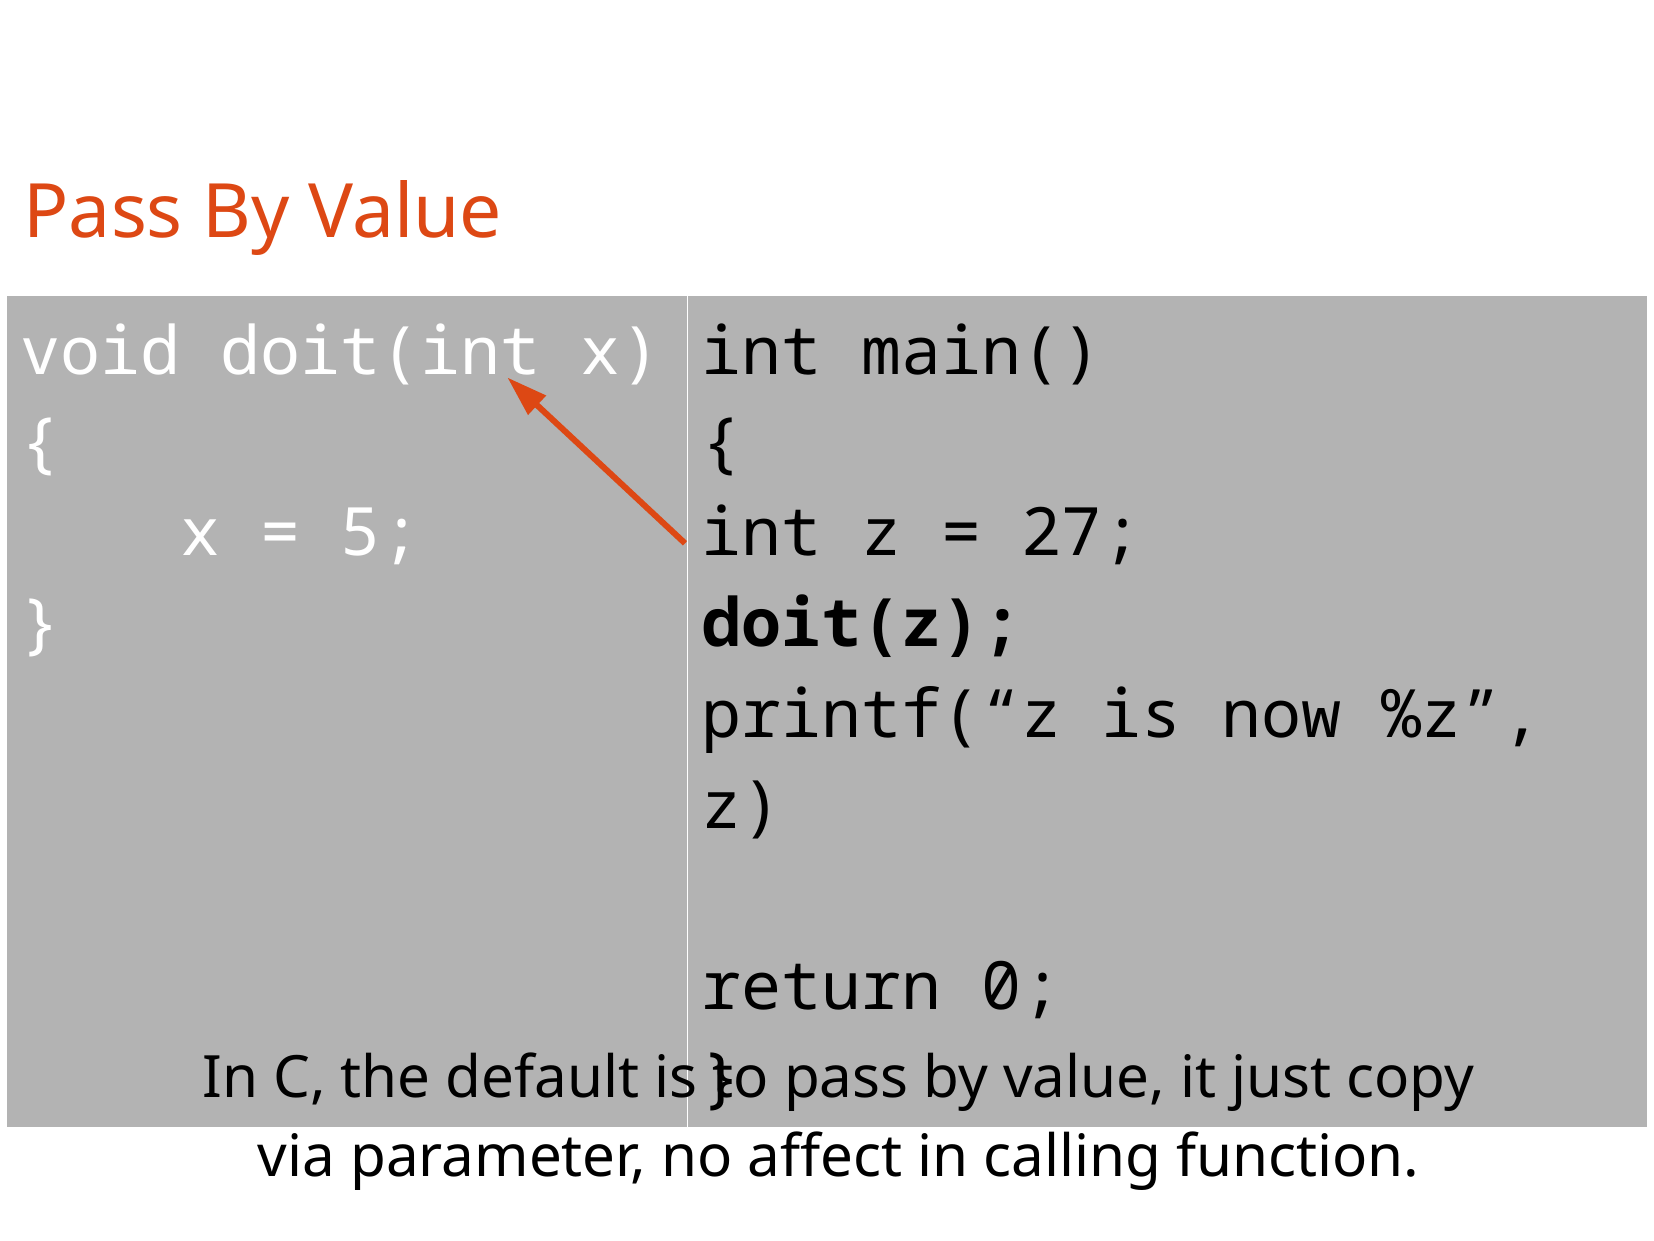

# Pass By Value
| void doit(int x) { x = 5; } | int main() { int z = 27; doit(z); printf(“z is now %z”, z) return 0; } |
| --- | --- |
In C, the default is to pass by value, it just copy via parameter, no affect in calling function.